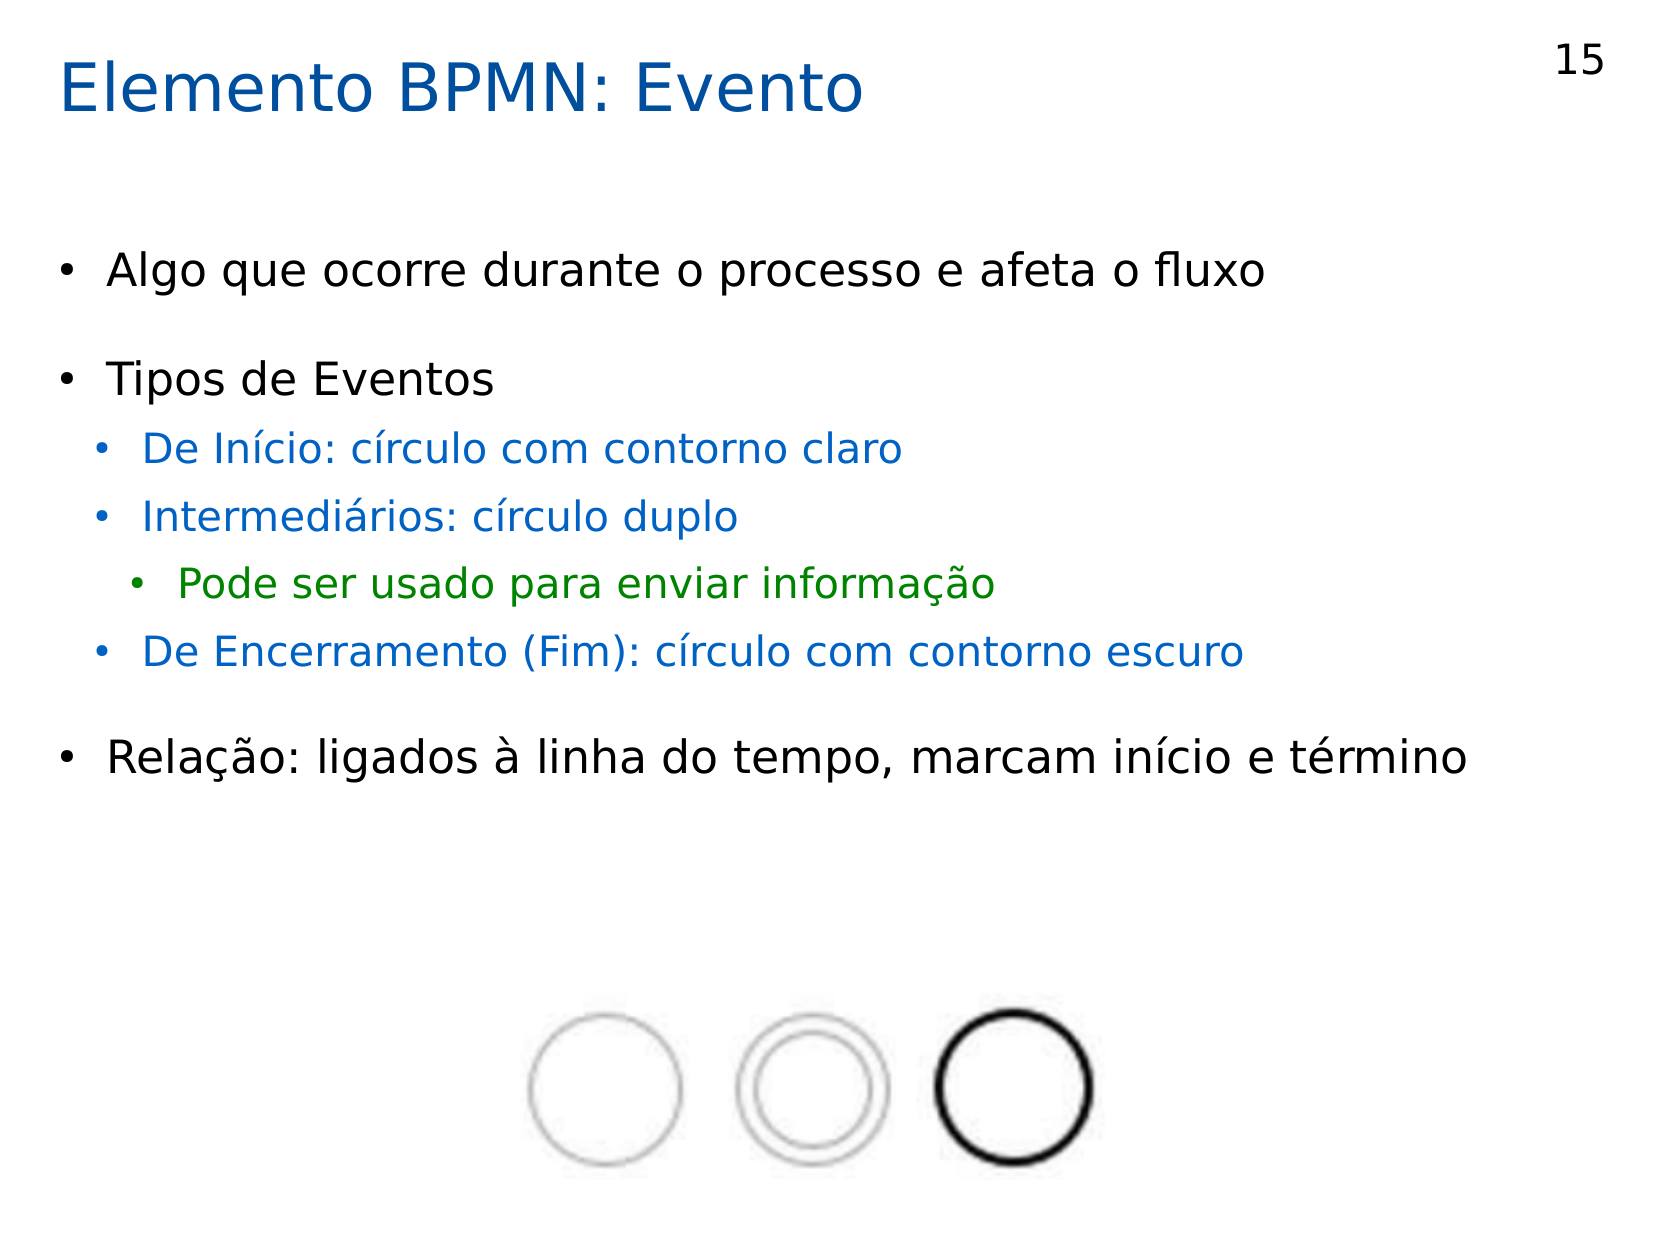

# Elemento BPMN: Evento
15
Algo que ocorre durante o processo e afeta o fluxo
Tipos de Eventos
De Início: círculo com contorno claro
Intermediários: círculo duplo
Pode ser usado para enviar informação
De Encerramento (Fim): círculo com contorno escuro
Relação: ligados à linha do tempo, marcam início e término